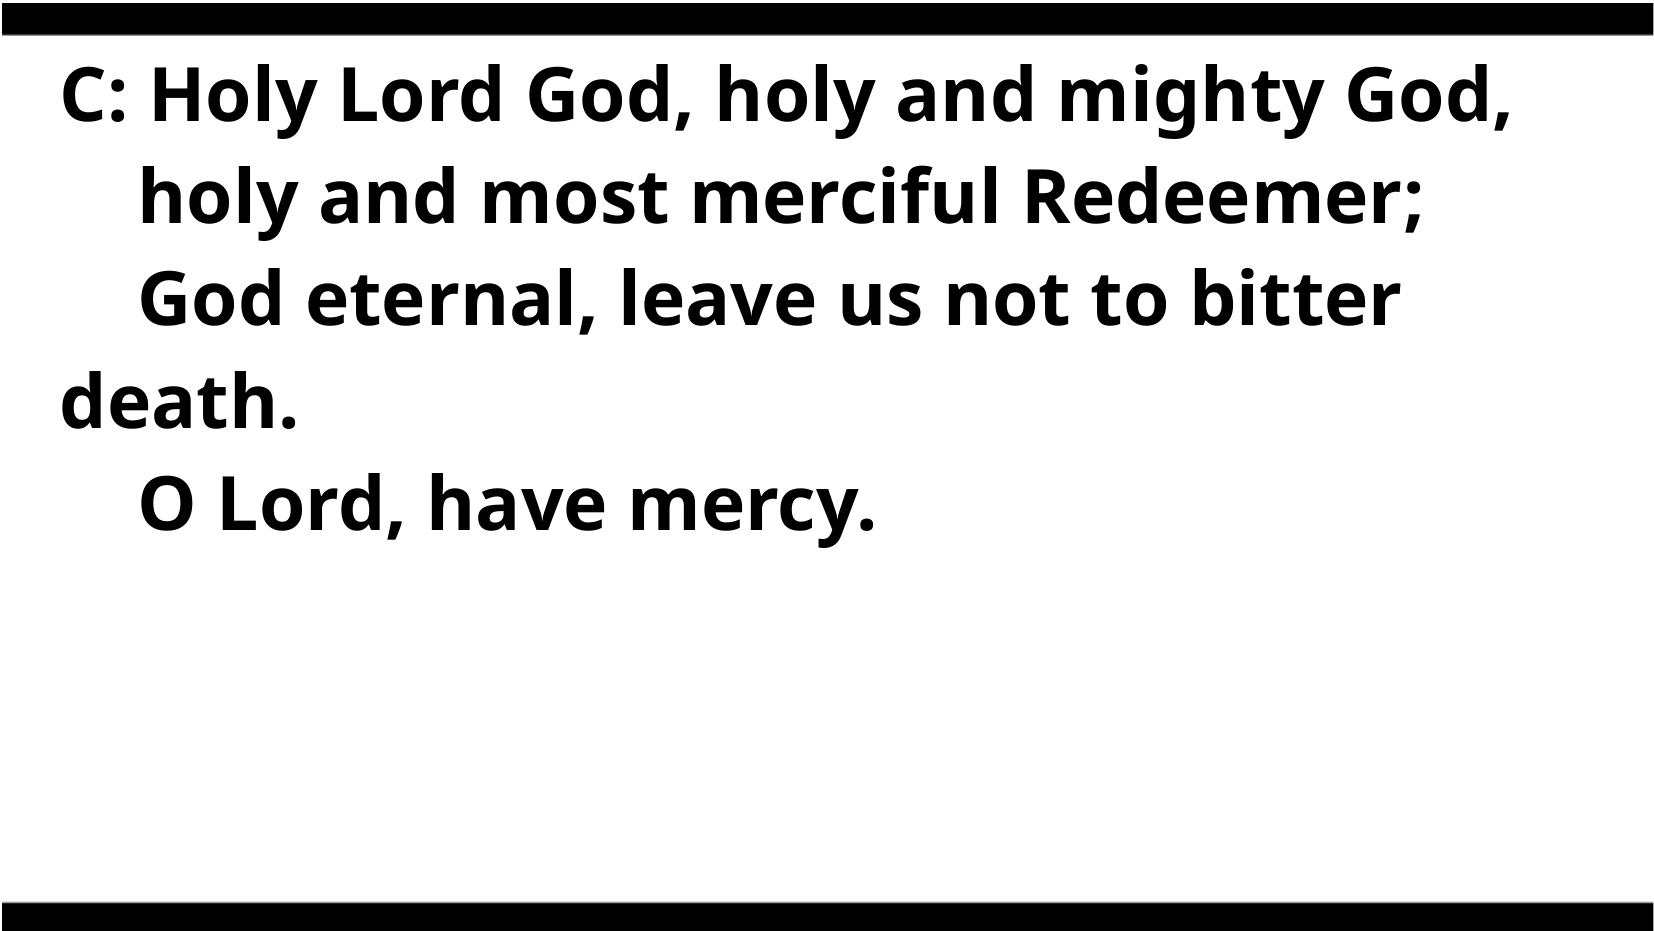

C	: Holy Lord God, holy and mighty God,
 holy and most merciful Redeemer;
 God eternal, leave us not to bitter death.
 O Lord, have mercy.